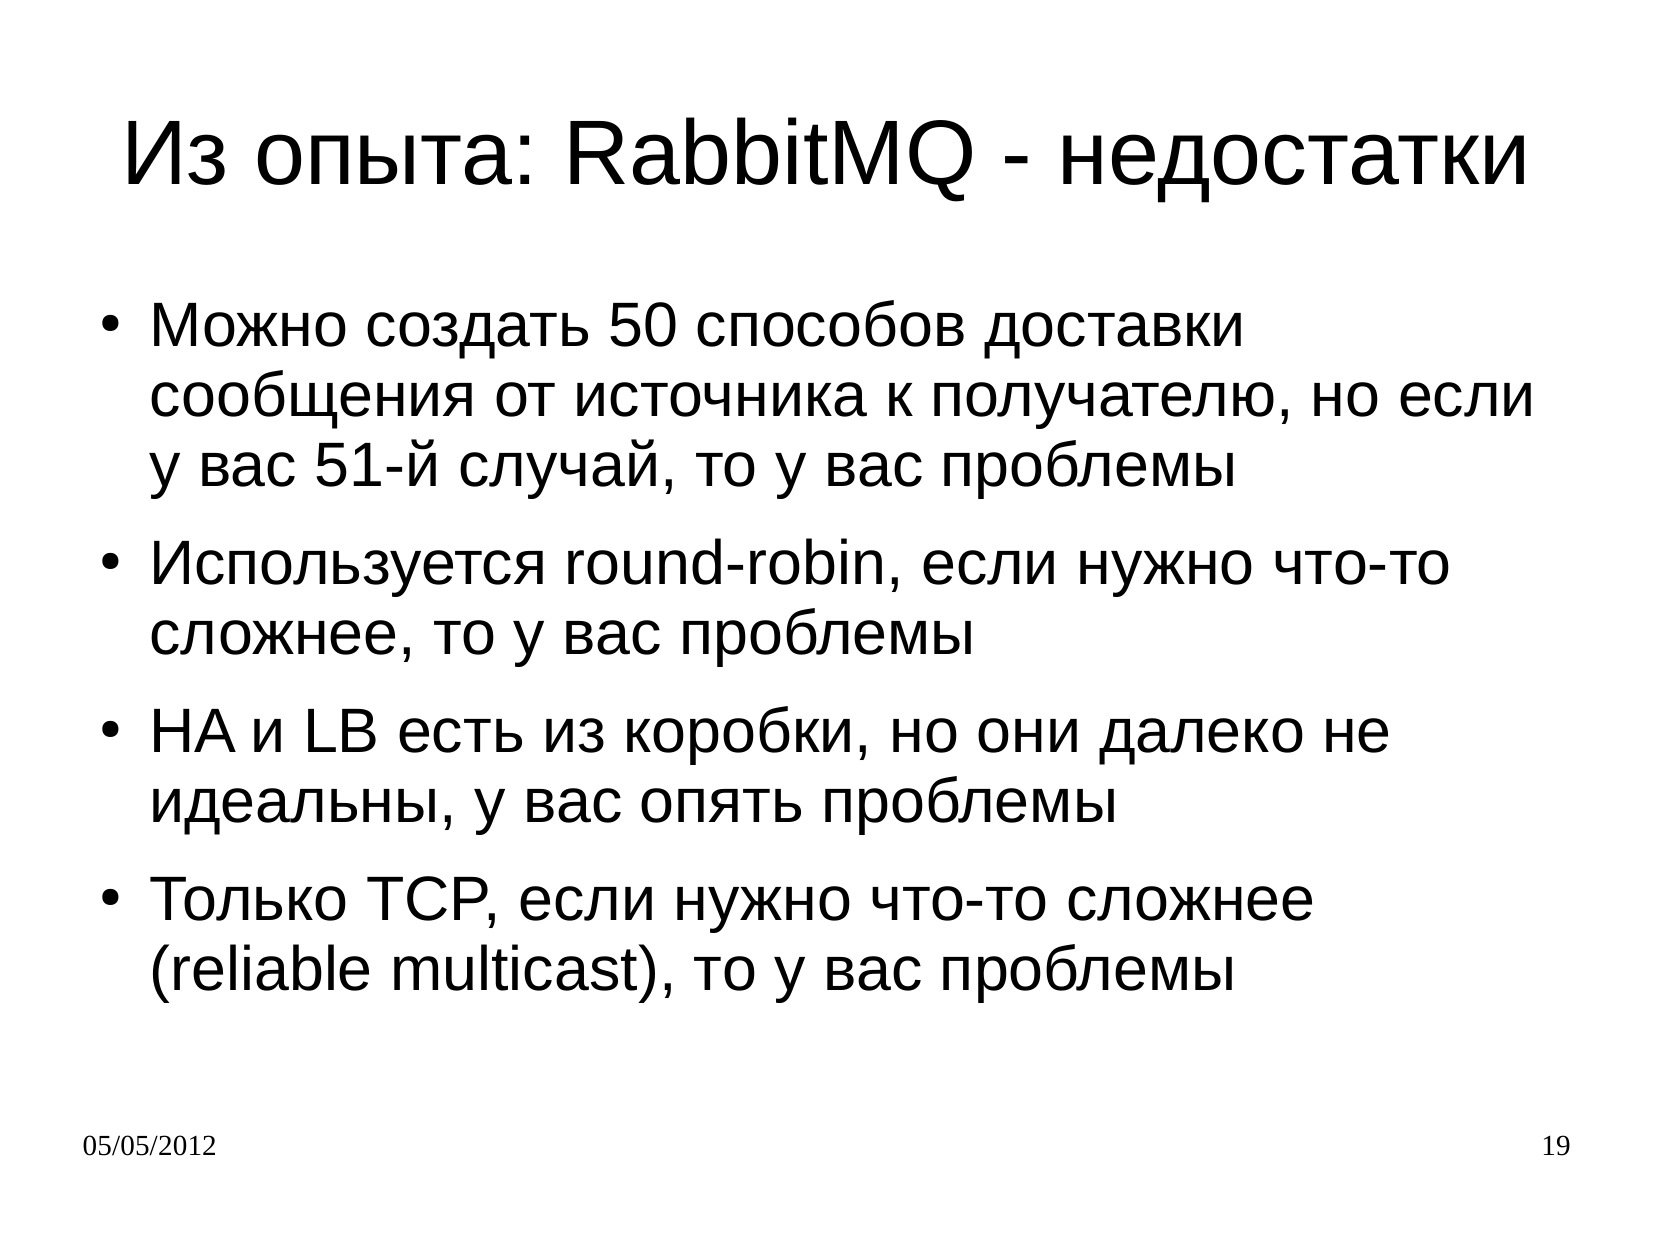

# Из опыта: RabbitMQ - недостатки
Можно создать 50 способов доставки сообщения от источника к получателю, но если у вас 51-й случай, то у вас проблемы
Используется round-robin, если нужно что-то сложнее, то у вас проблемы
HA и LB есть из коробки, но они далеко не идеальны, у вас опять проблемы
Только TCP, если нужно что-то сложнее (reliable multicast), то у вас проблемы
05/05/2012
19